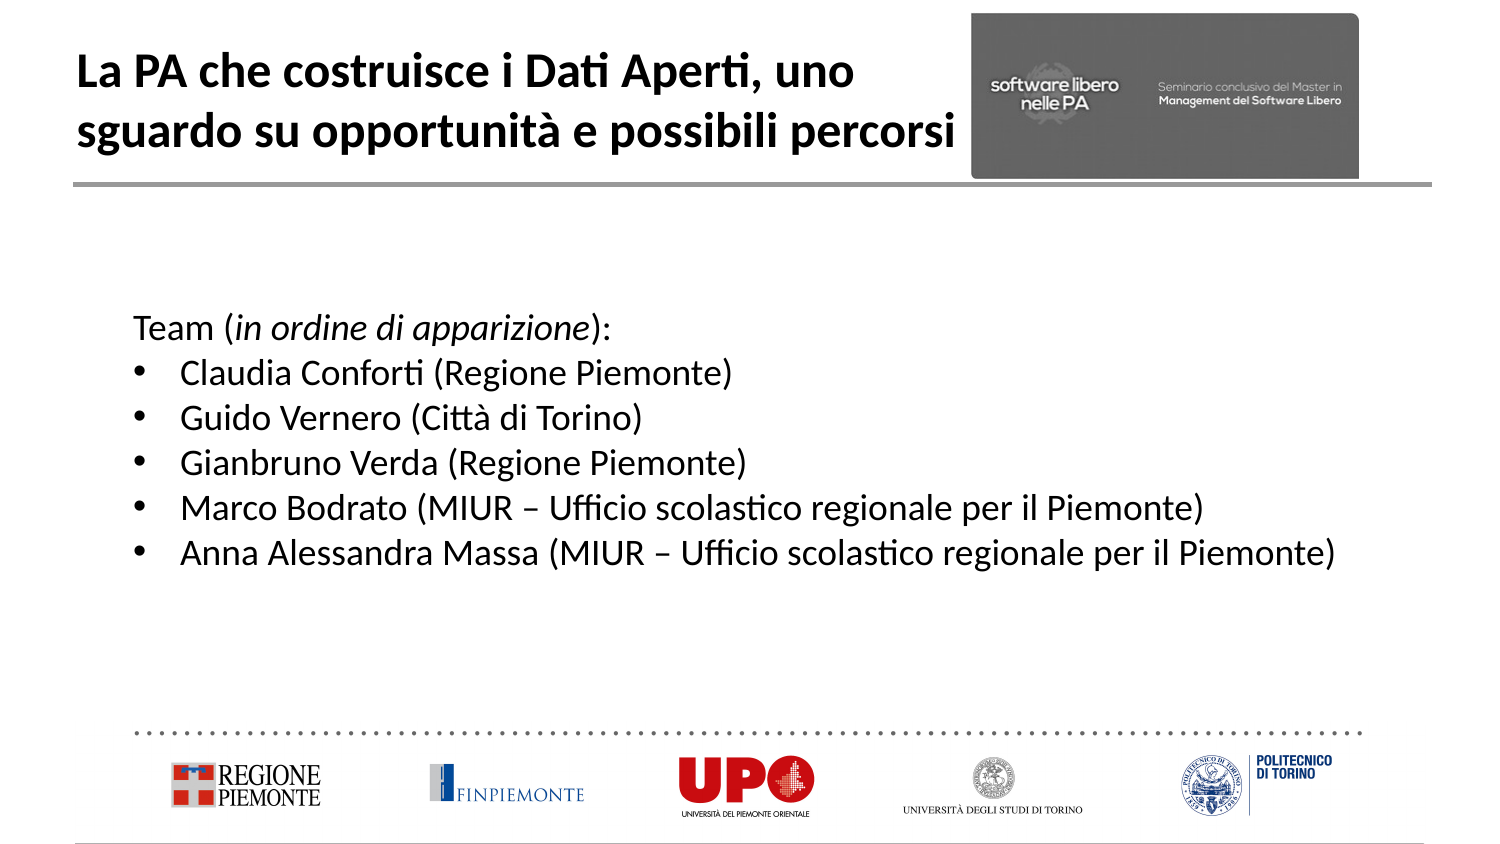

#
La PA che costruisce i Dati Aperti, uno sguardo su opportunità e possibili percorsi
Team (in ordine di apparizione):
Claudia Conforti (Regione Piemonte)
Guido Vernero (Città di Torino)
Gianbruno Verda (Regione Piemonte)
Marco Bodrato (MIUR – Ufficio scolastico regionale per il Piemonte)
Anna Alessandra Massa (MIUR – Ufficio scolastico regionale per il Piemonte)